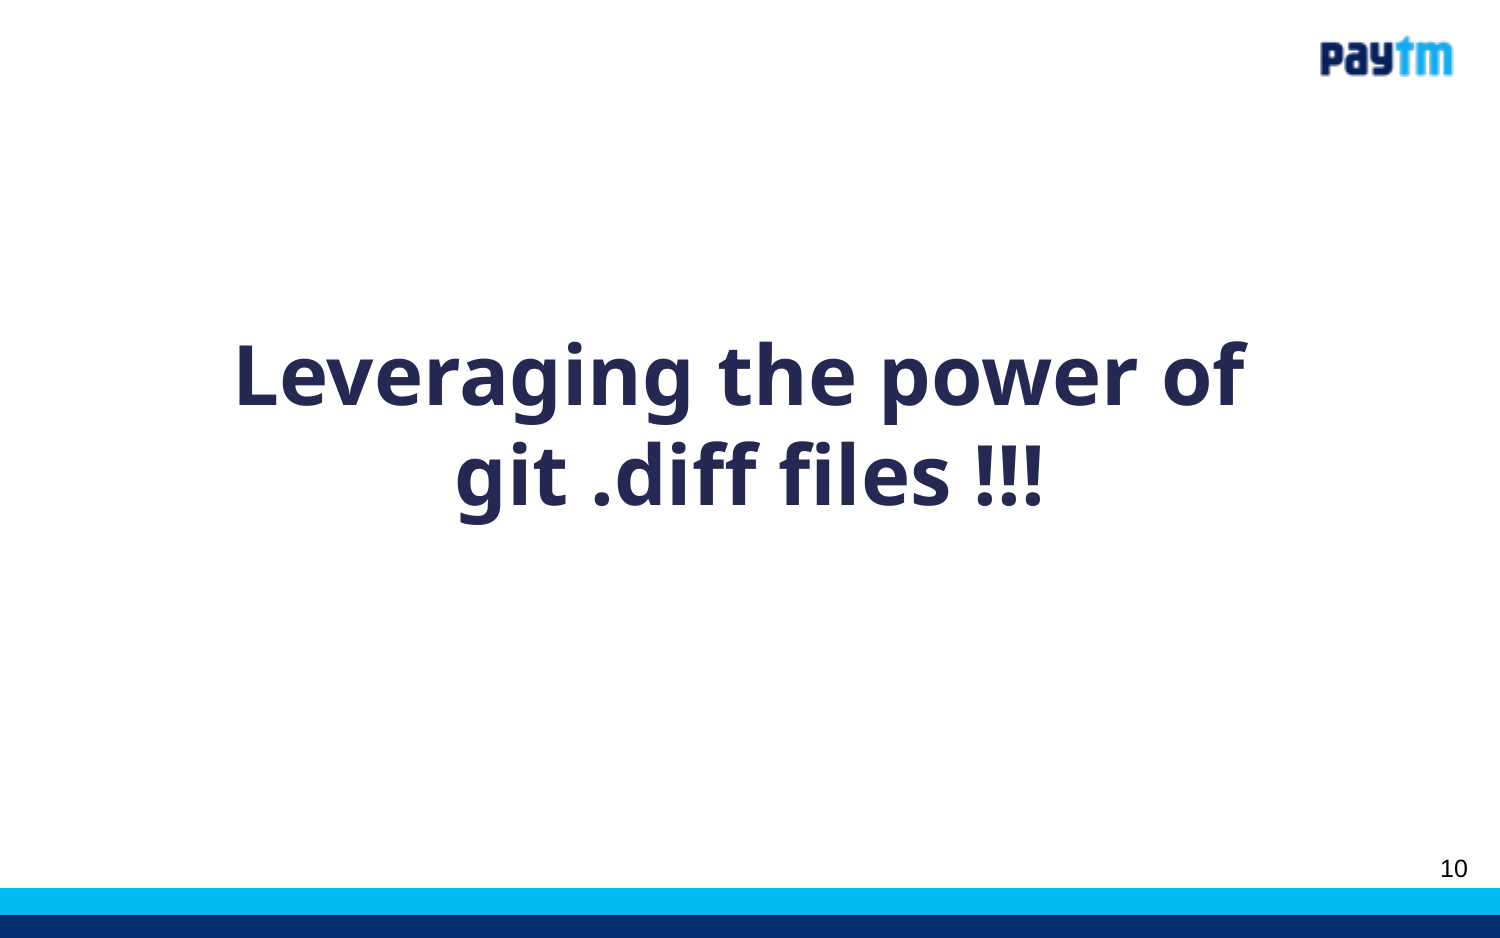

# Leveraging the power of git .diff files !!!